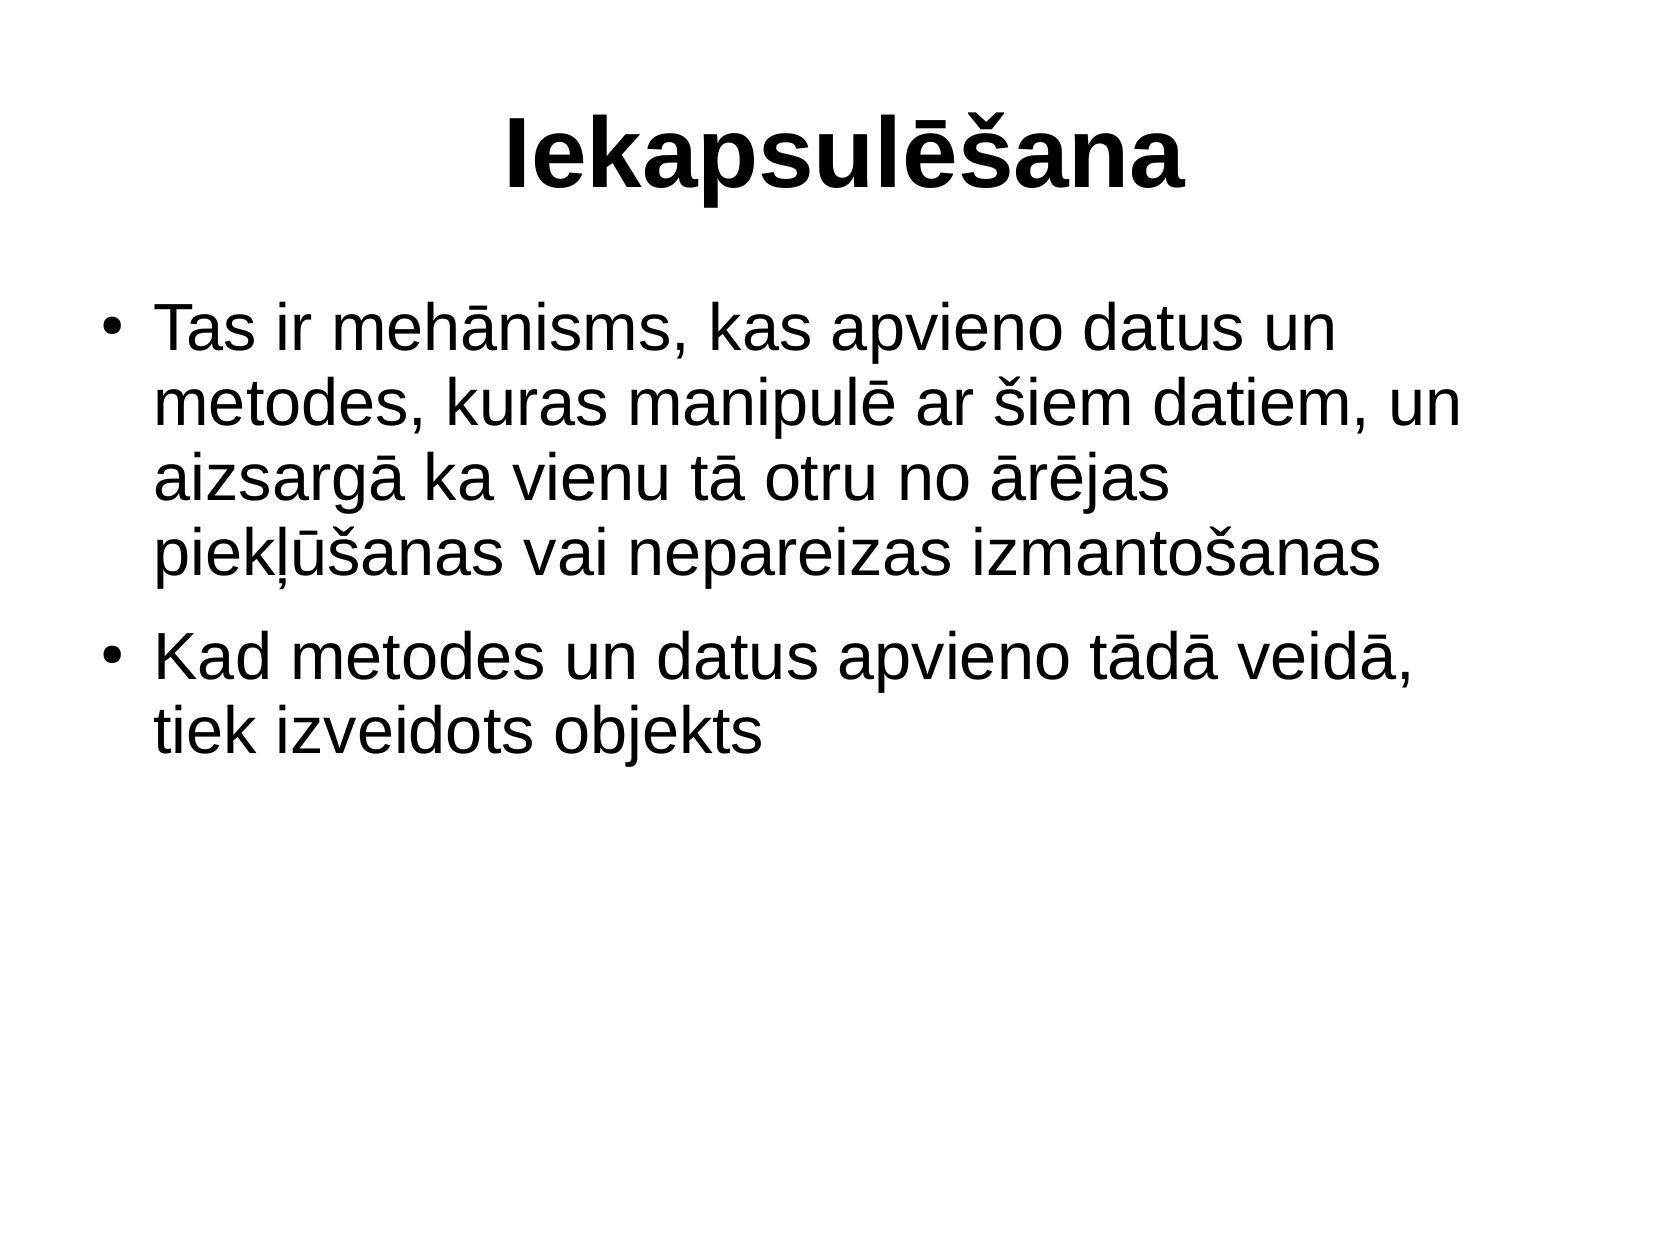

# Iekapsulēšana
Tas ir mehānisms, kas apvieno datus un metodes, kuras manipulē ar šiem datiem, un aizsargā ka vienu tā otru no ārējas piekļūšanas vai nepareizas izmantošanas
Kad metodes un datus apvieno tādā veidā, tiek izveidots objekts